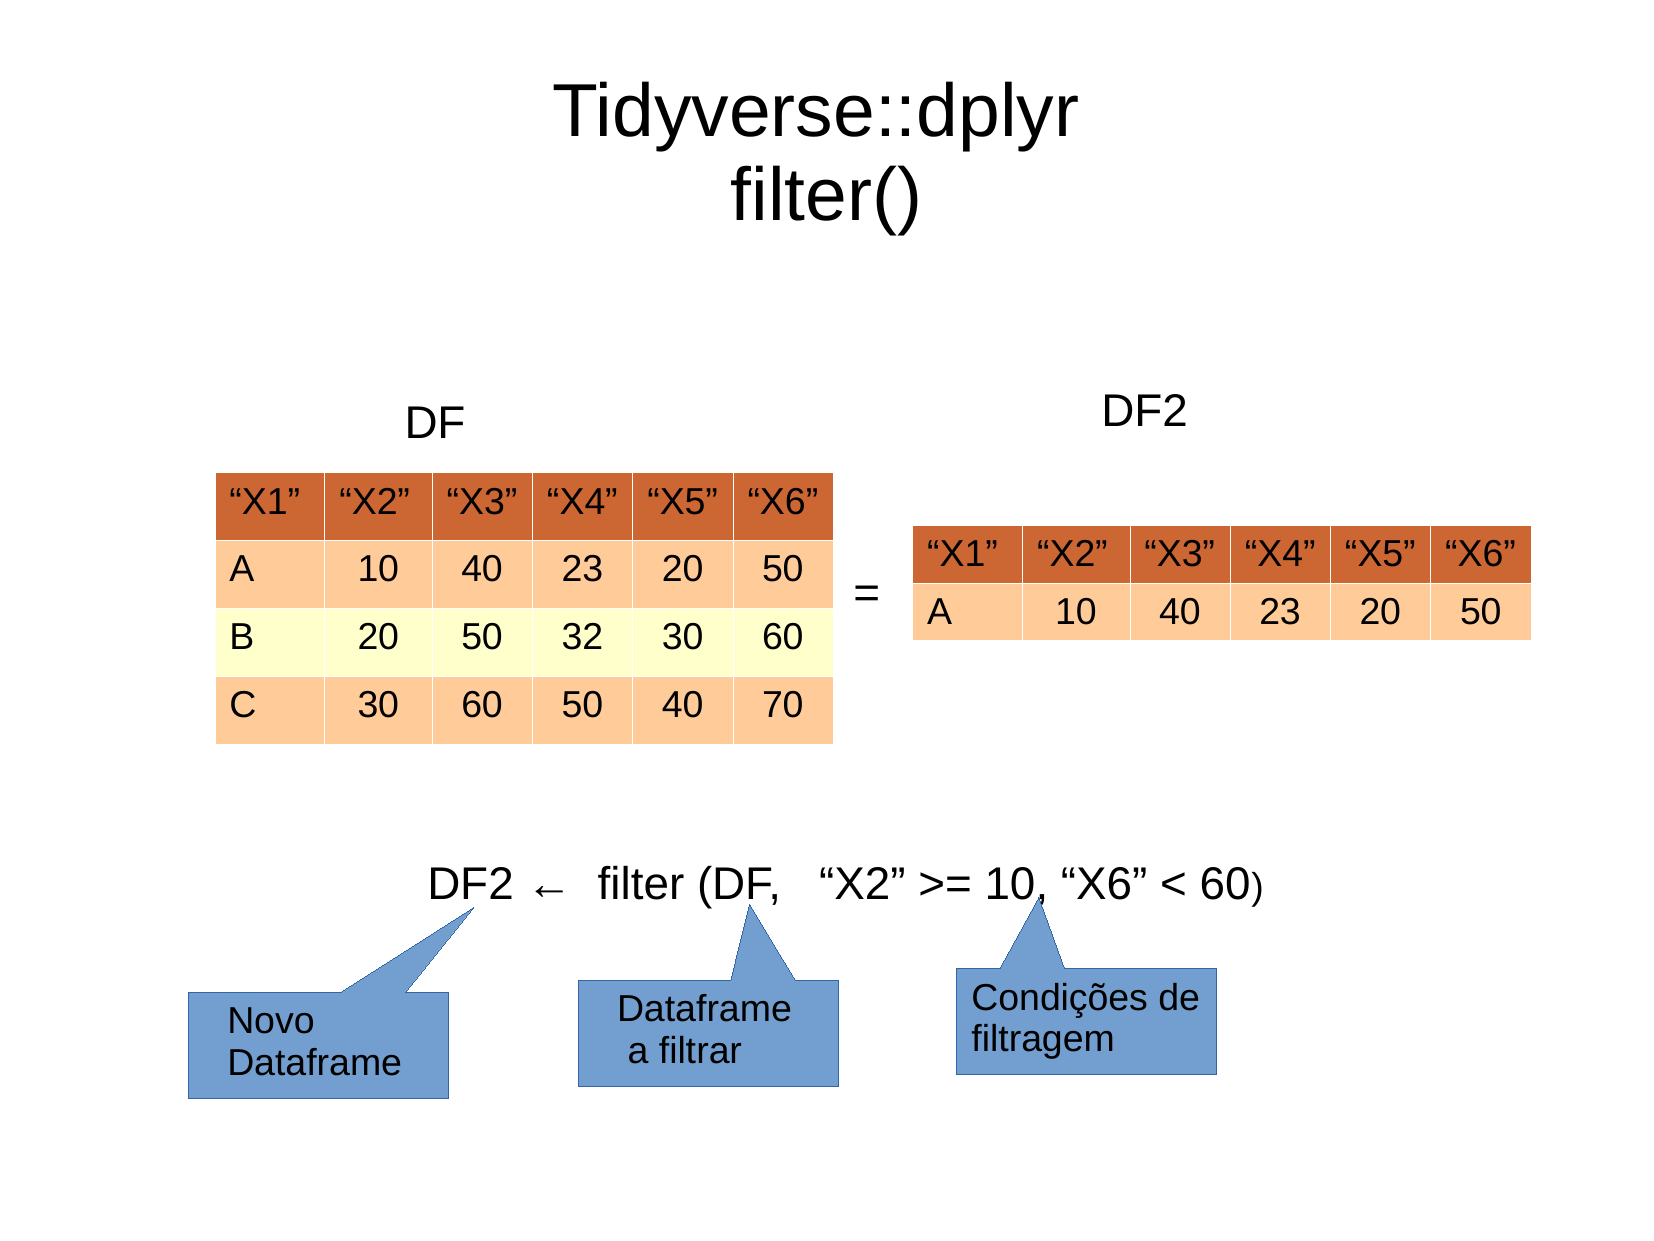

# Tidyverse::dplyr filter()
DF2
DF
| “X1” | “X2” | “X3” | “X4” | “X5” | “X6” |
| --- | --- | --- | --- | --- | --- |
| A | 10 | 40 | 23 | 20 | 50 |
| B | 20 | 50 | 32 | 30 | 60 |
| C | 30 | 60 | 50 | 40 | 70 |
| “X1” | “X2” | “X3” | “X4” | “X5” | “X6” |
| --- | --- | --- | --- | --- | --- |
| A | 10 | 40 | 23 | 20 | 50 |
=
DF2 ← filter (DF, “X2” >= 10, “X6” < 60)
Condições de filtragem
Dataframe
 a filtrar
Novo
Dataframe